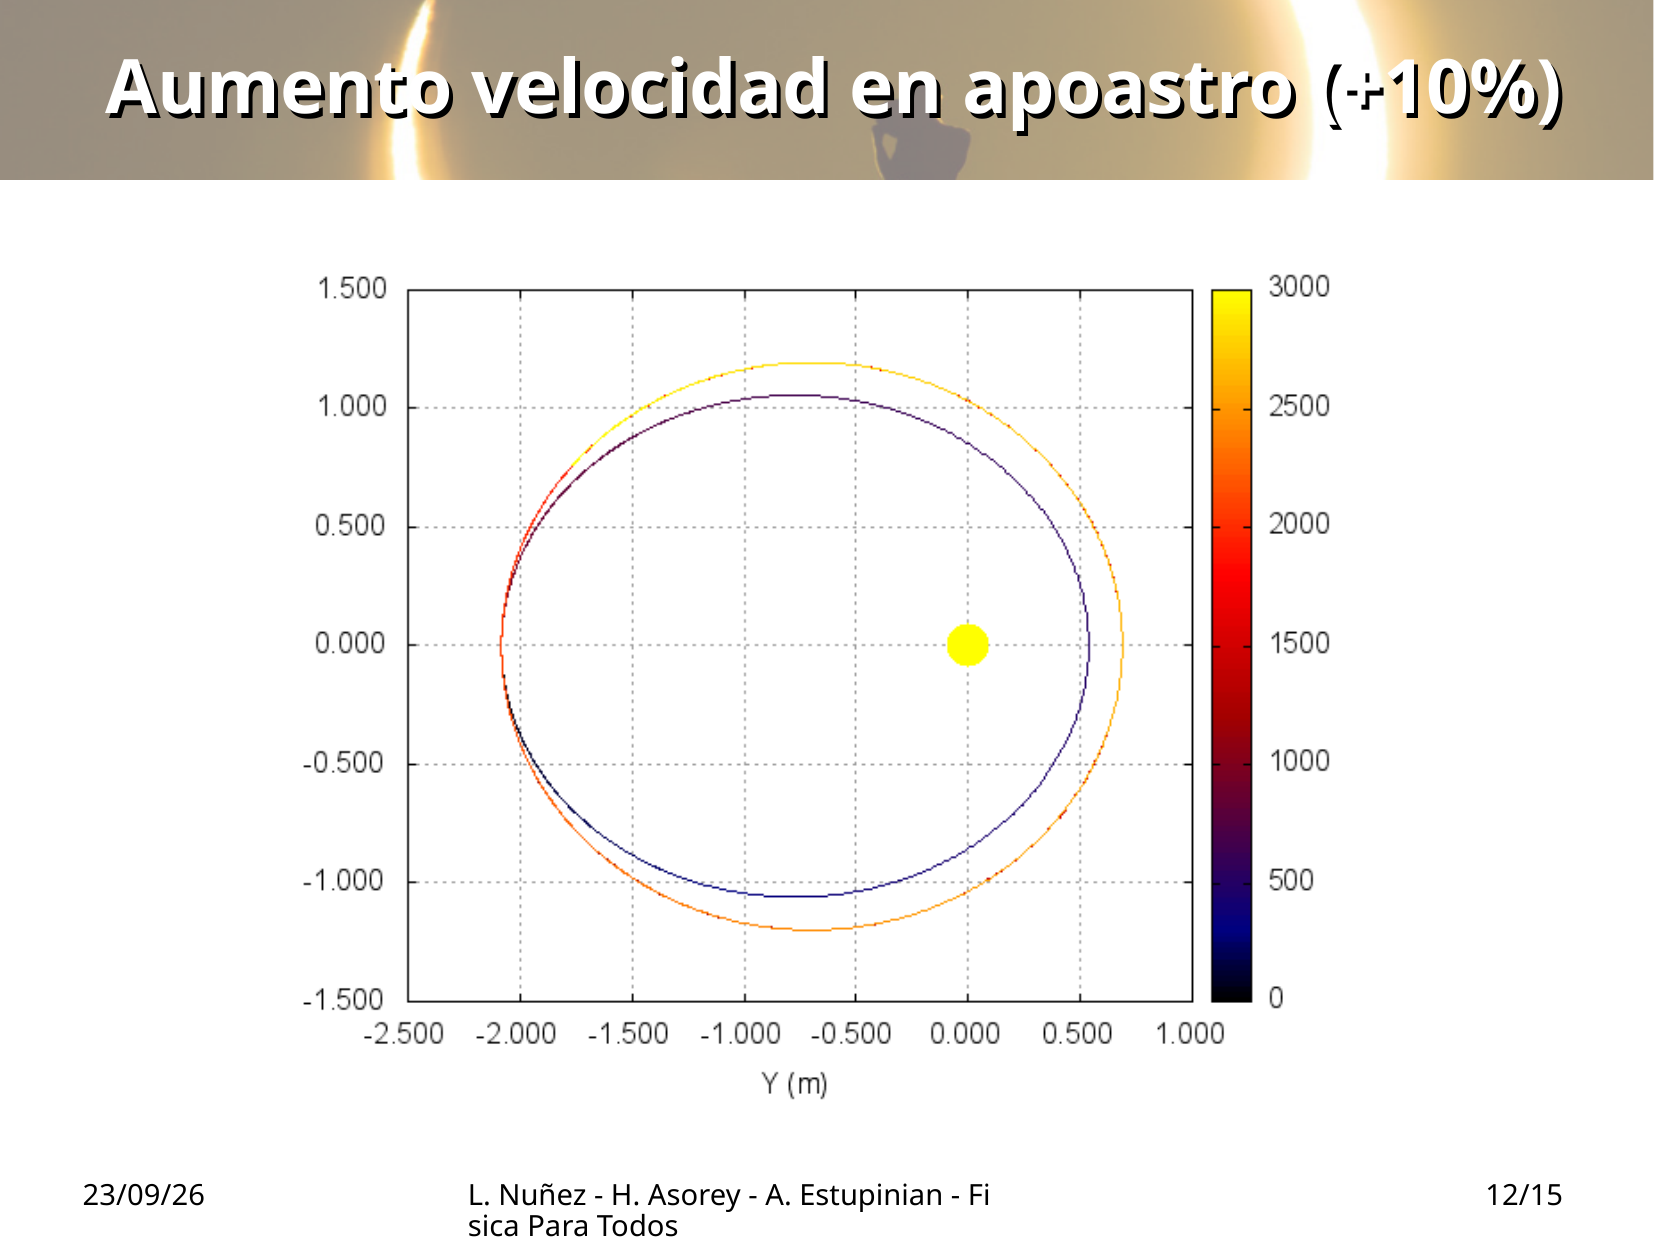

# Aumento velocidad en apoastro (+10%)
L. Nuñez - H. Asorey - A. Estupinian - Fisica Para Todos
12